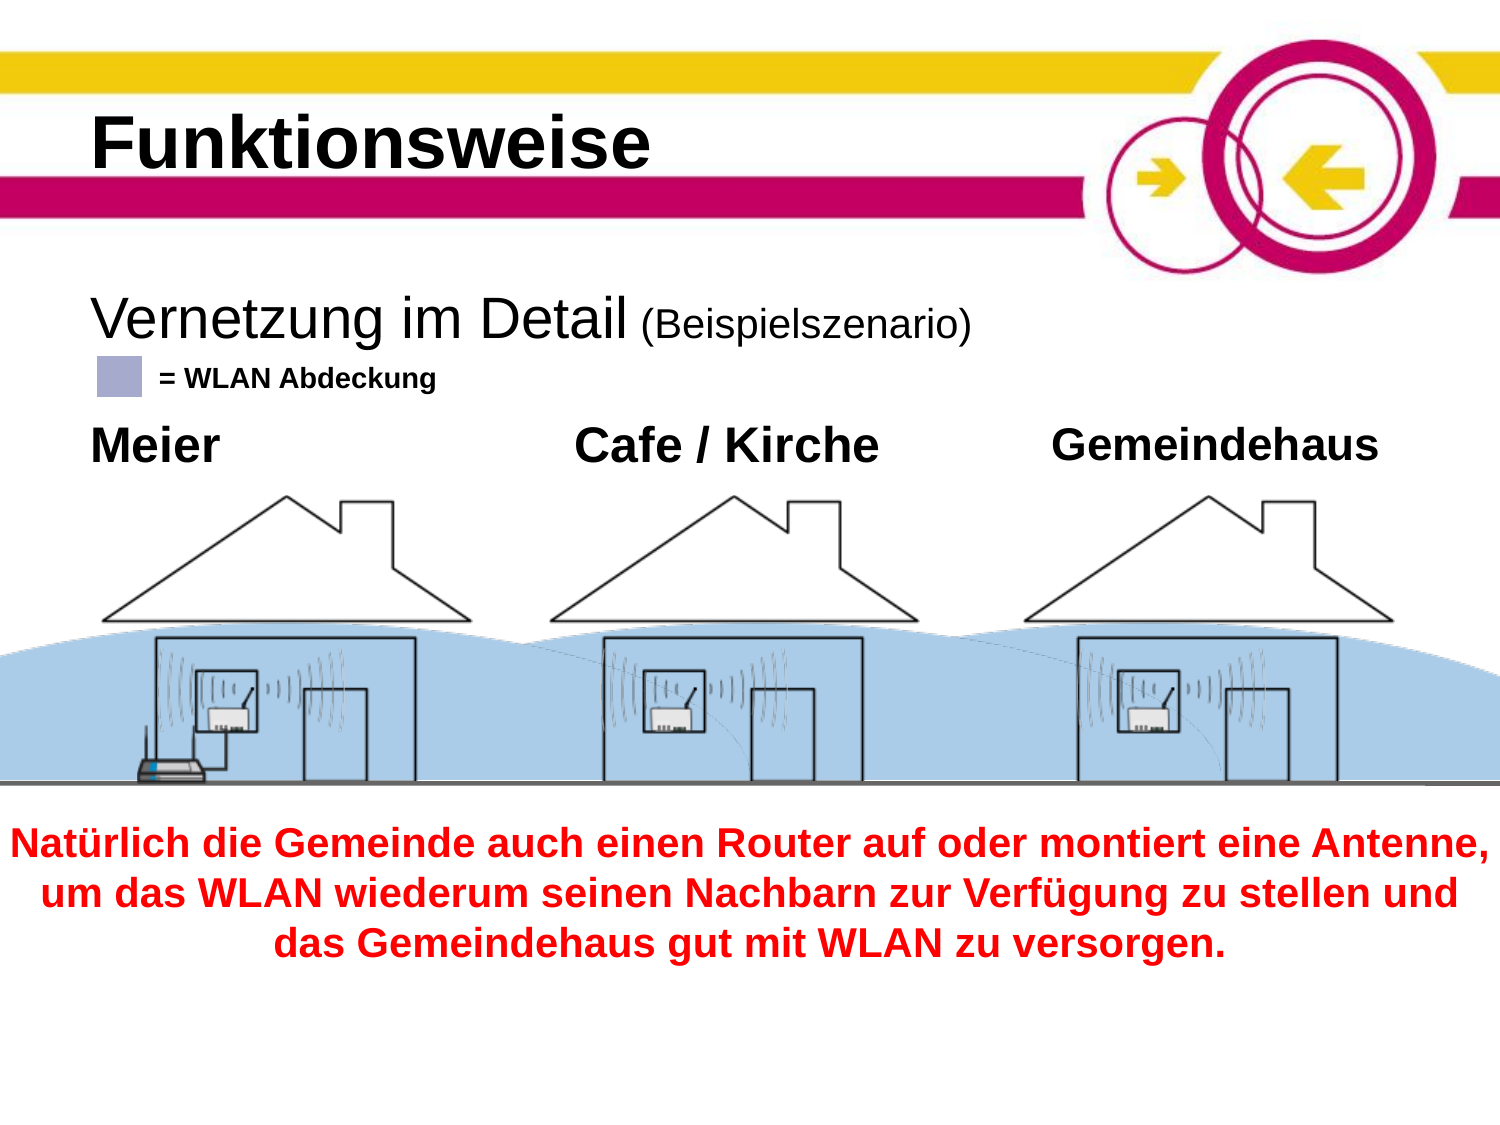

Funktionsweise
Vernetzung im Detail (Beispielszenario)
= WLAN Abdeckung
Meier
Cafe / Kirche
Gemeindehaus
Natürlich die Gemeinde auch einen Router auf oder montiert eine Antenne, um das WLAN wiederum seinen Nachbarn zur Verfügung zu stellen und das Gemeindehaus gut mit WLAN zu versorgen.